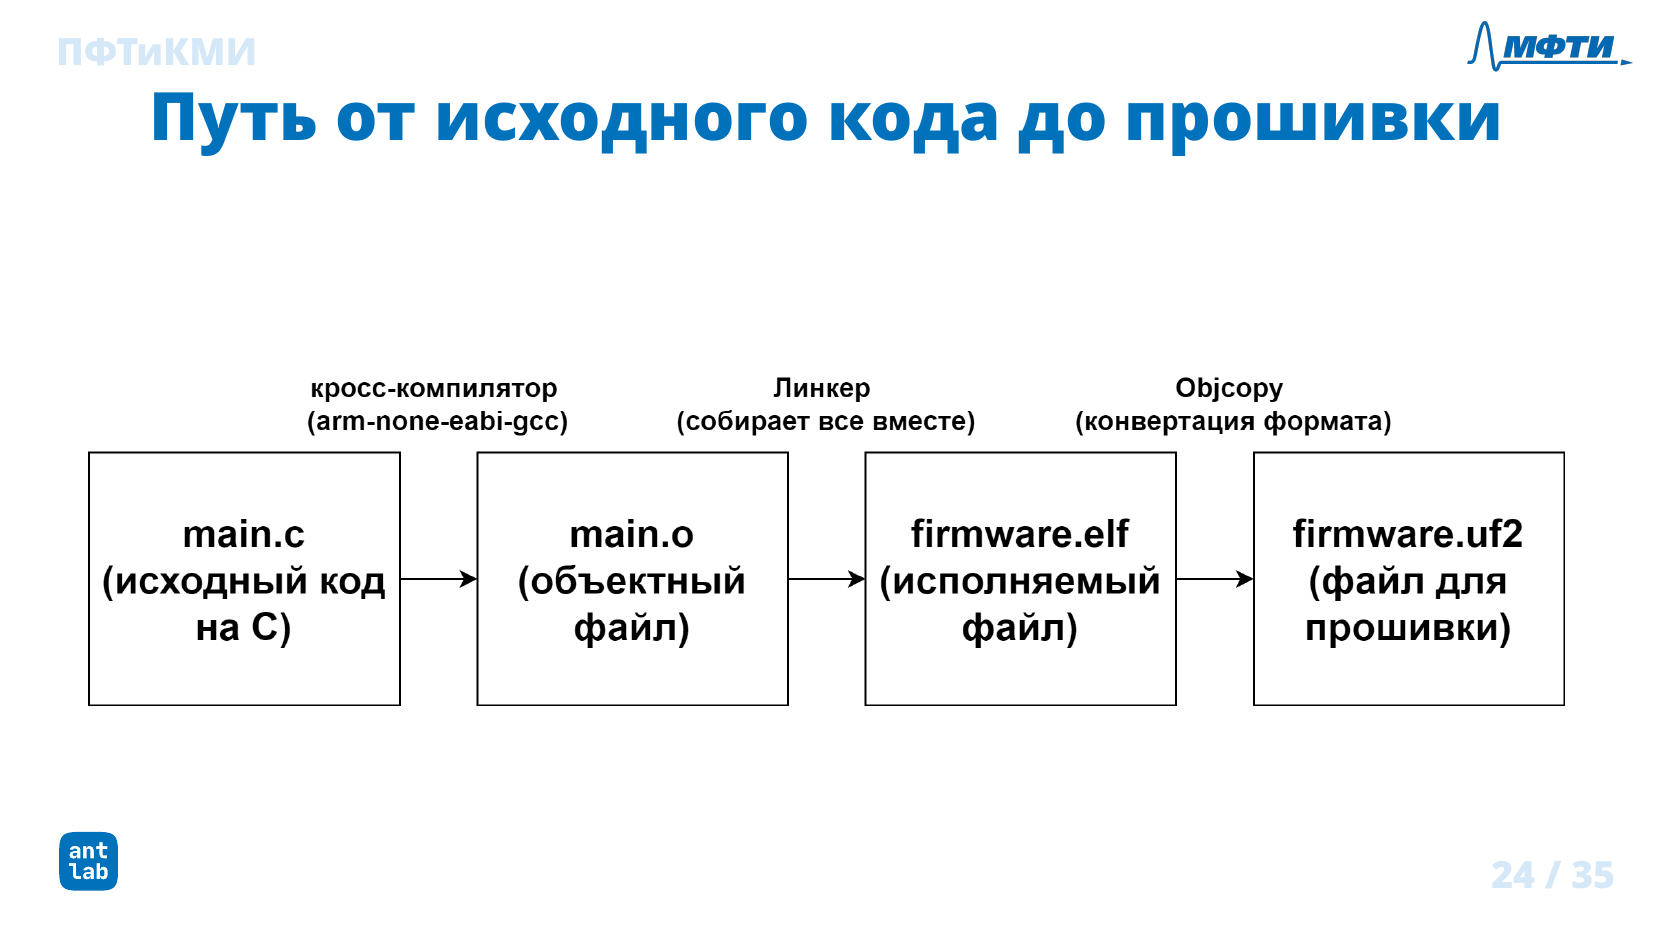

# Путь от исходного кода до прошивки